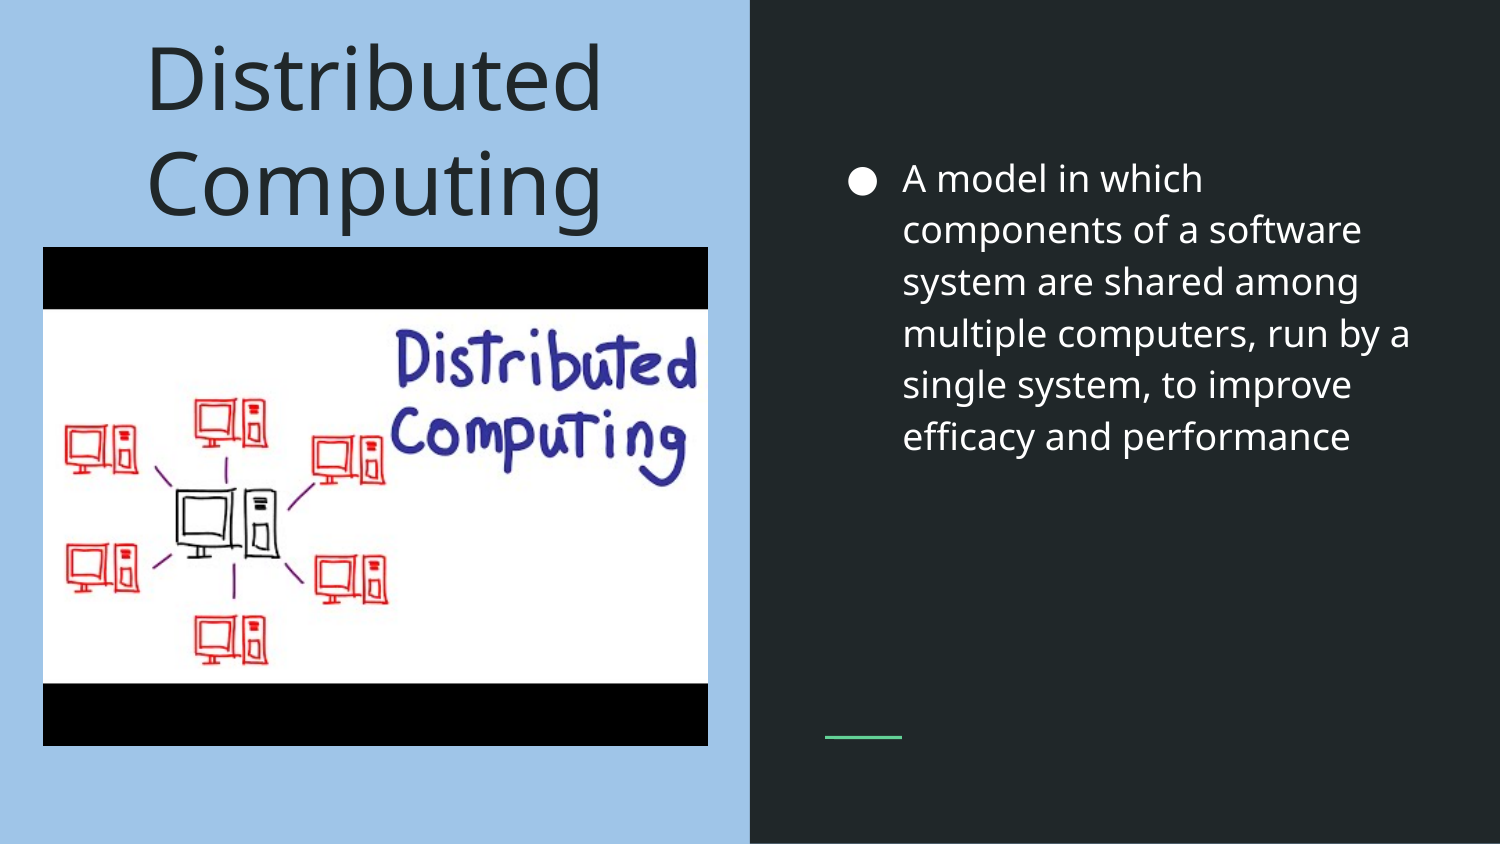

# Distributed Computing
A model in which components of a software system are shared among multiple computers, run by a single system, to improve efficacy and performance